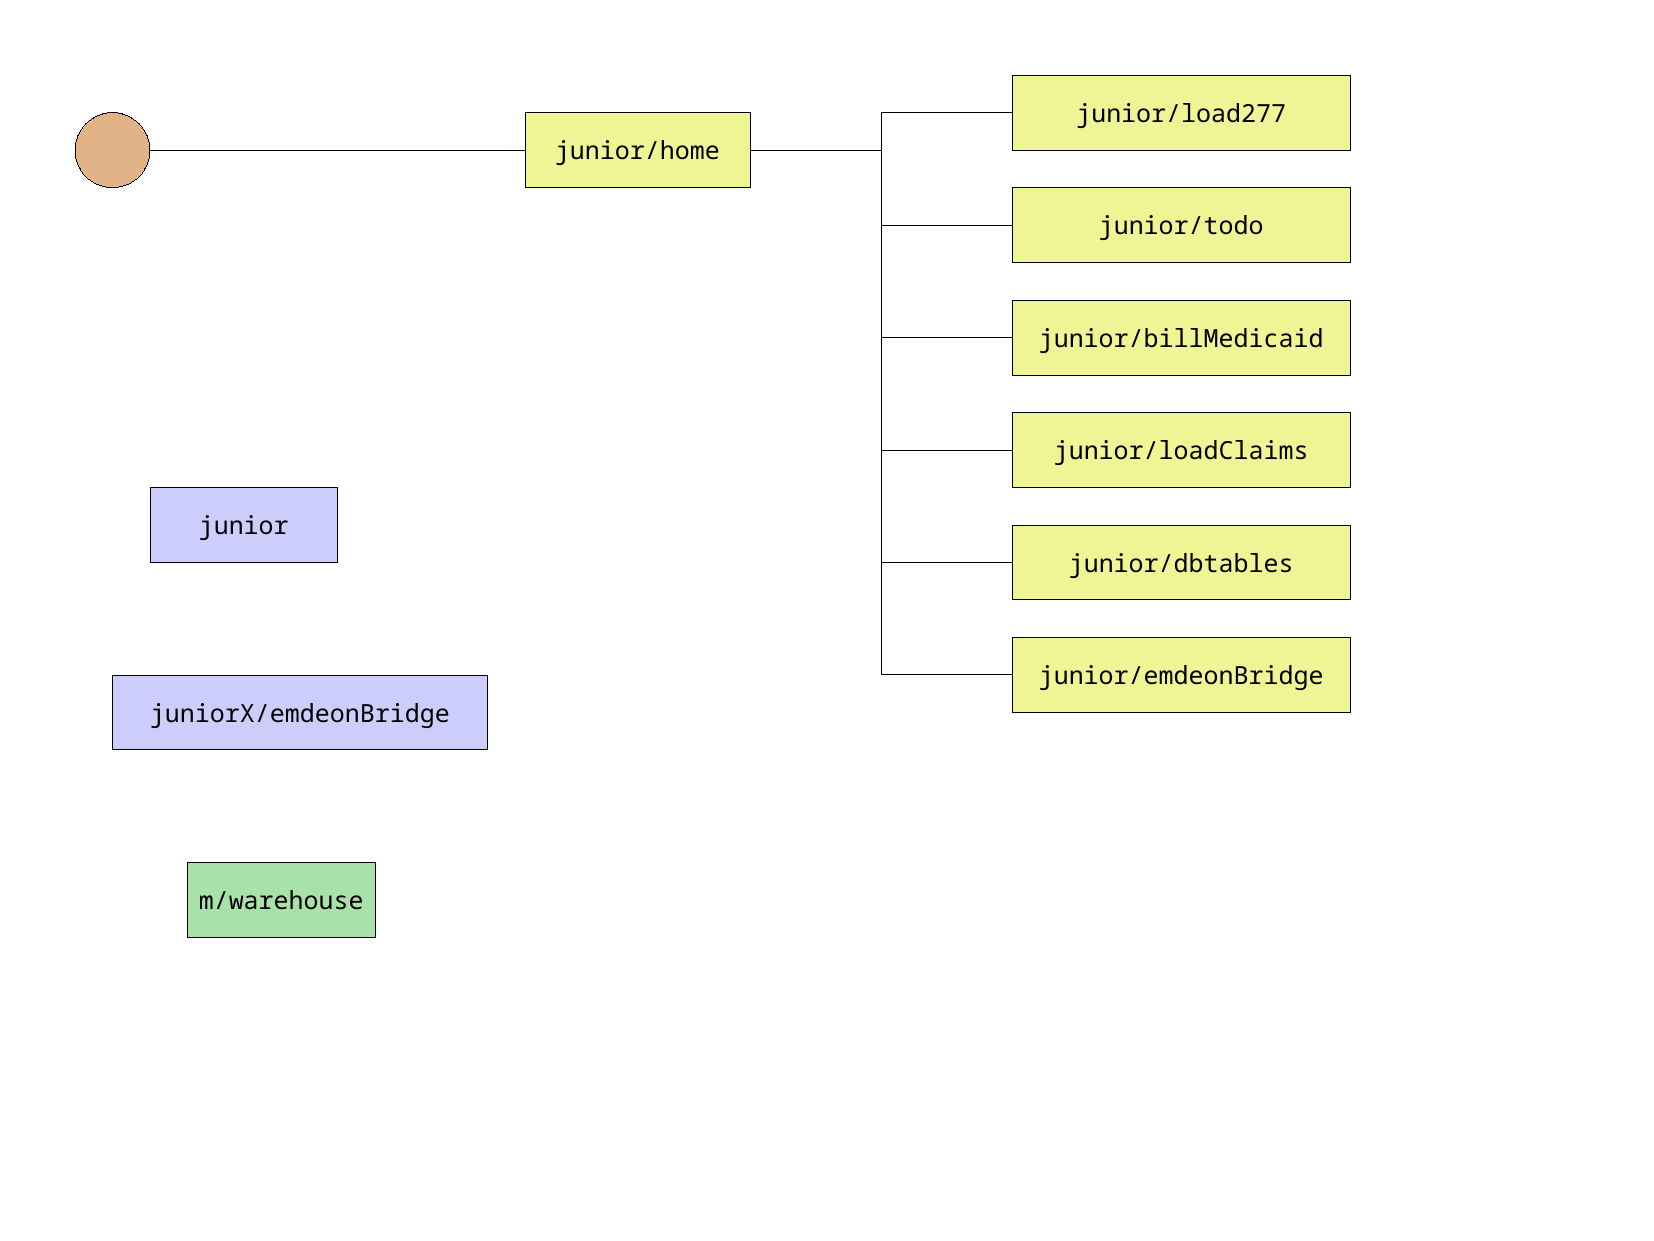

junior/load277
junior/home
junior/todo
junior/billMedicaid
junior/loadClaims
junior
junior/dbtables
junior/emdeonBridge
juniorX/emdeonBridge
m/warehouse